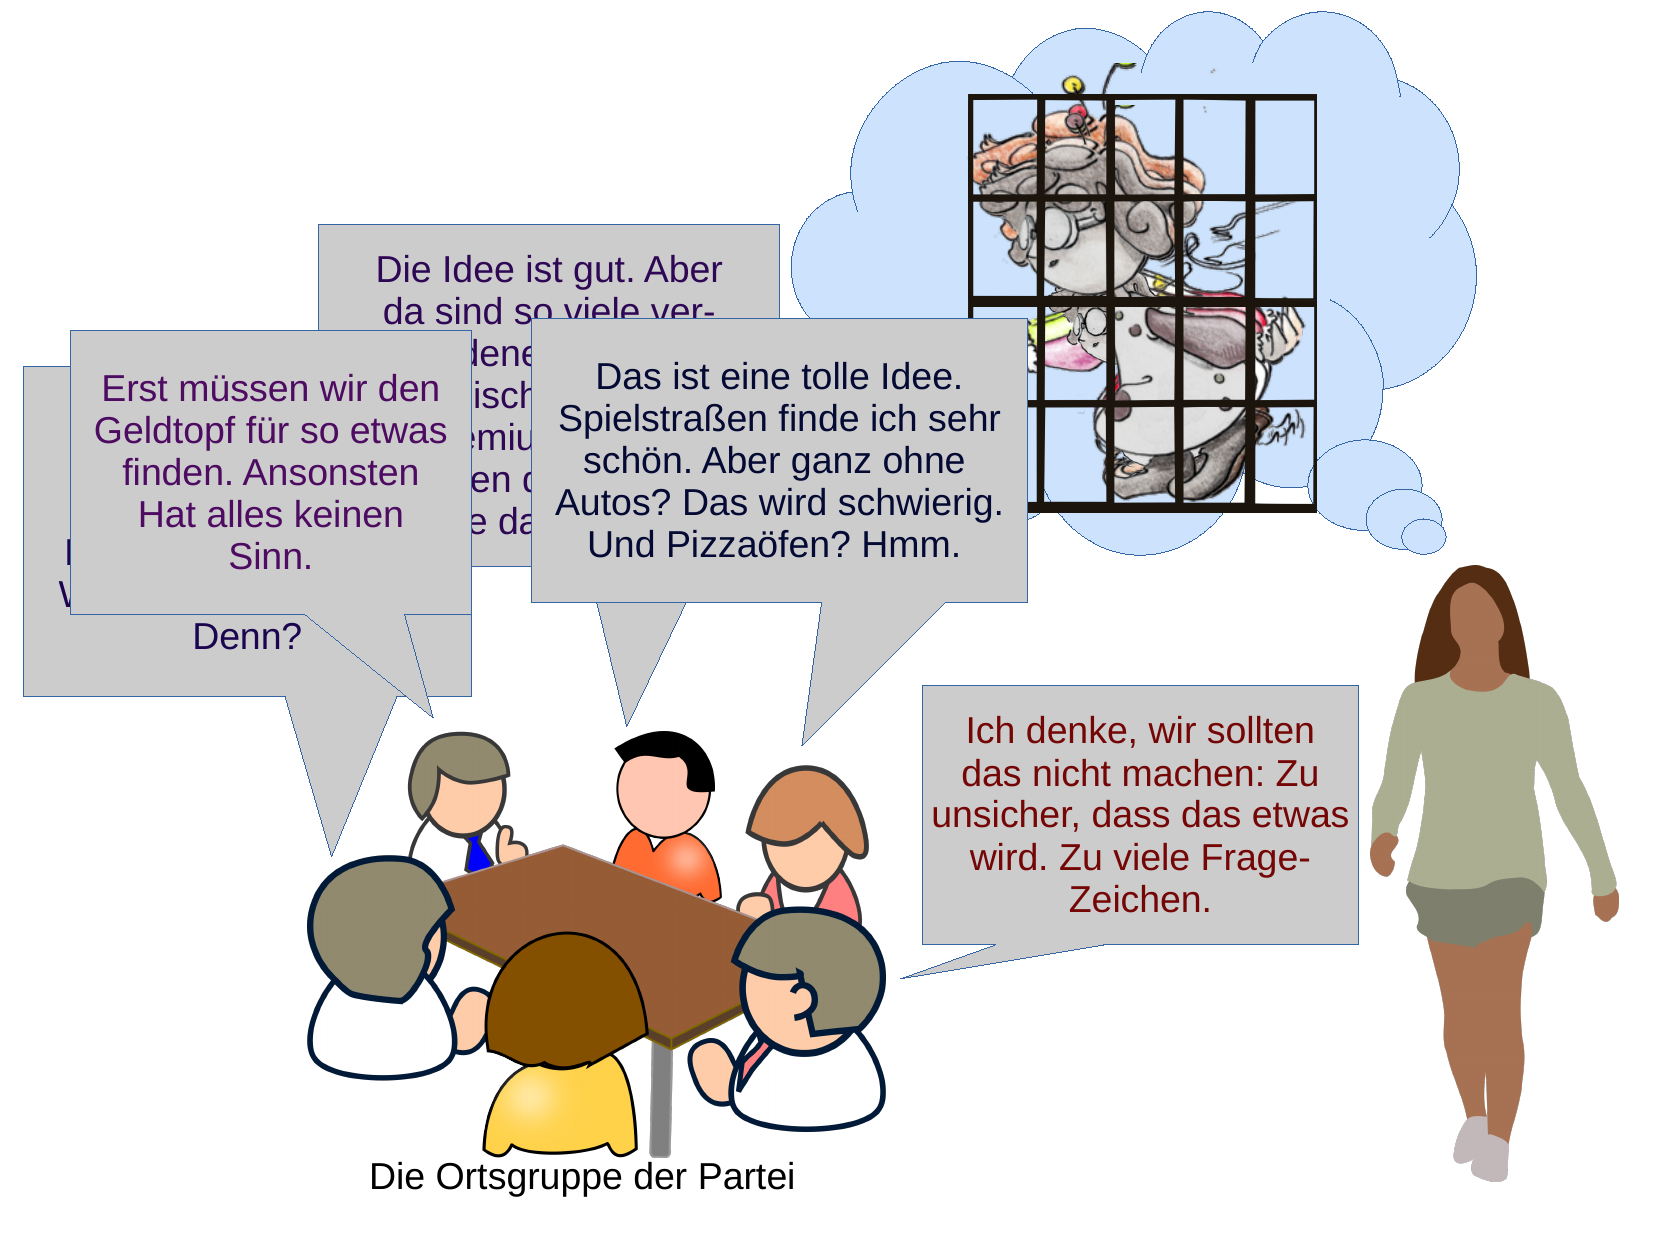

Die Idee ist gut. Aber
da sind so viele ver-
schiedene Interessen
vermischt, dass wir
ein Gremium brauchen.
Da wären dann von uns
Leute dabei und ...
Das ist eine tolle Idee.
Spielstraßen finde ich sehr
schön. Aber ganz ohne
Autos? Das wird schwierig.
Und Pizzaöfen? Hmm.
Erst müssen wir den
Geldtopf für so etwas
finden. Ansonsten
Hat alles keinen
Sinn.
Ich würde auf jeden
Fall Parkplätze vor
den Häusern lassen.
Die sind ja immer voll.
Wohin sollen die Autos
Denn?
Ich denke, wir sollten
das nicht machen: Zu
unsicher, dass das etwas
wird. Zu viele Frage-
Zeichen.
Die Ortsgruppe der Partei